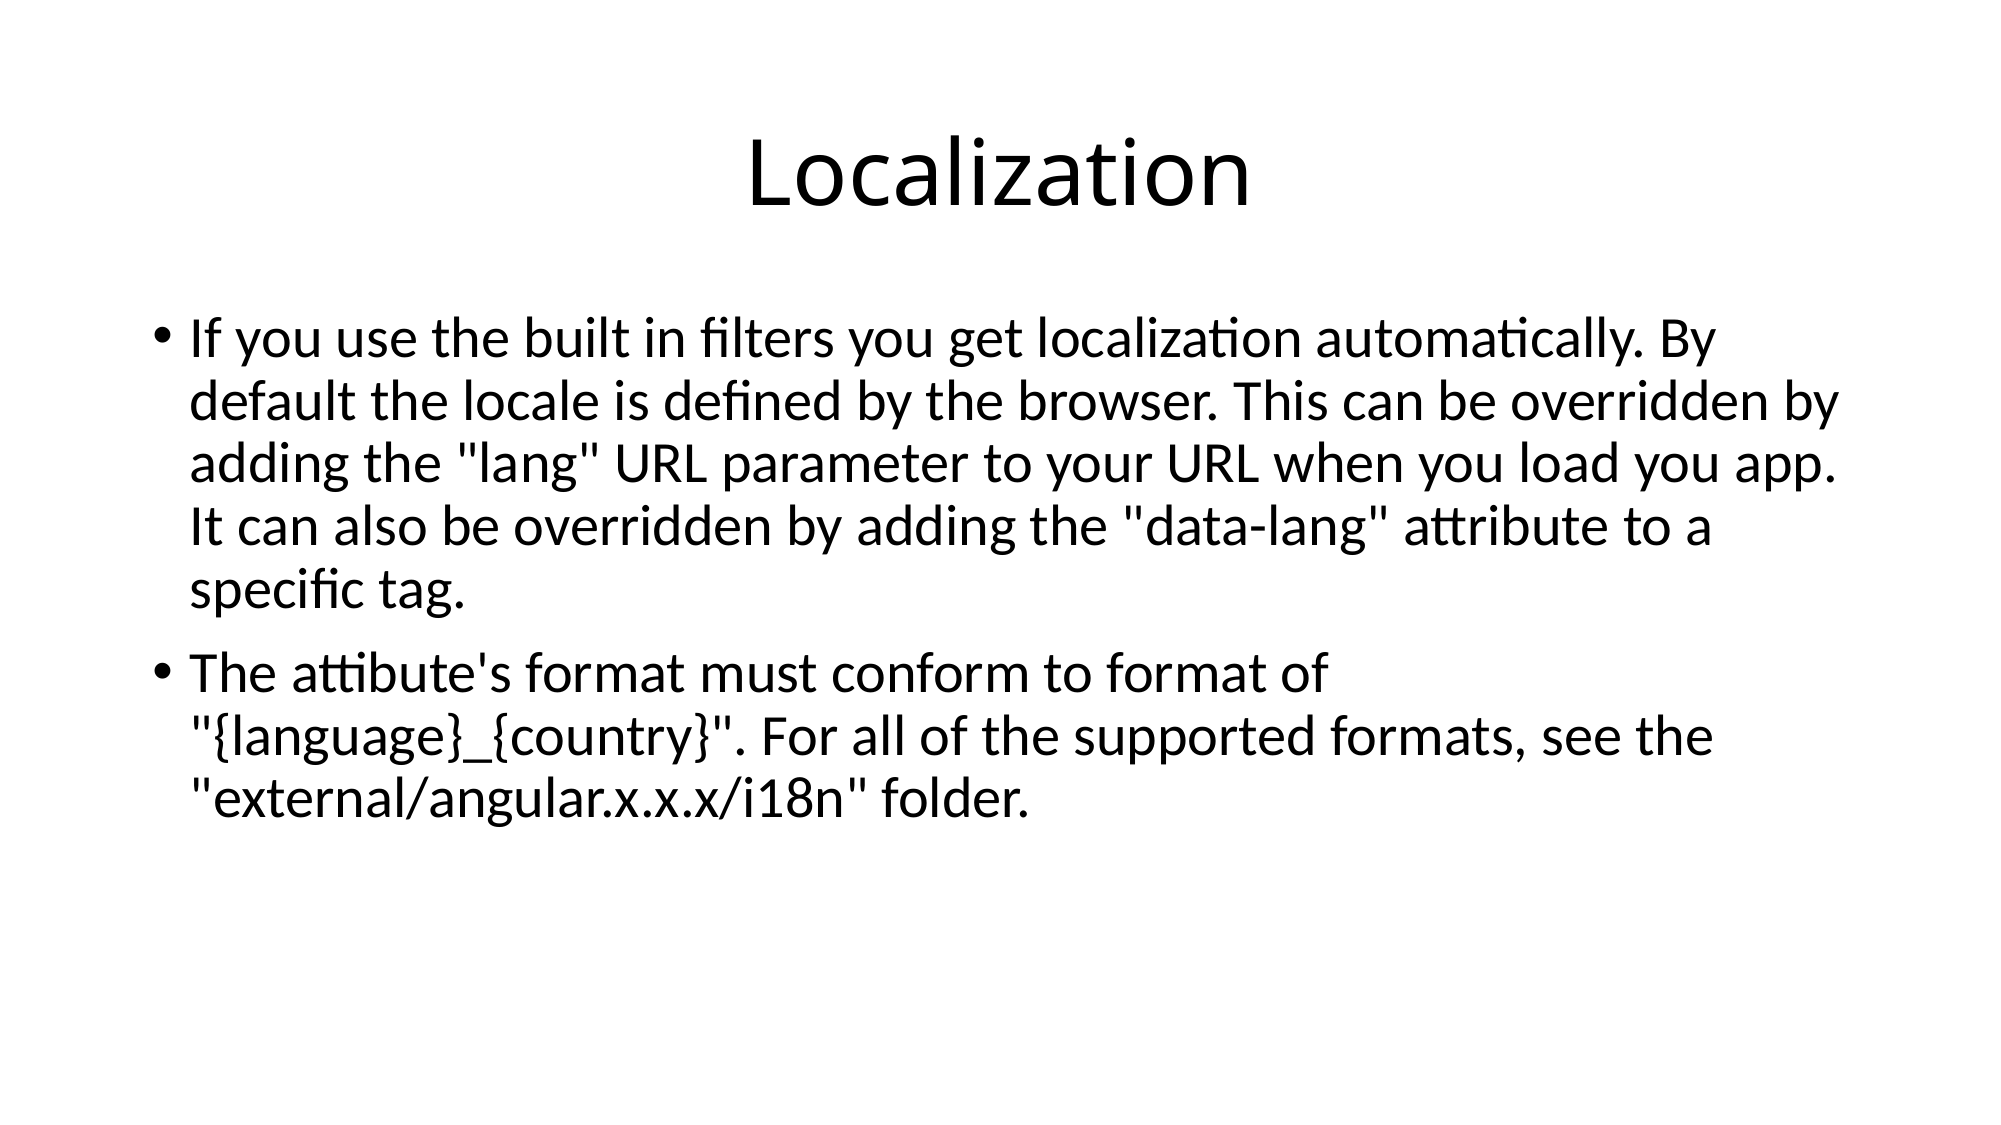

# Localization
If you use the built in filters you get localization automatically. By default the locale is defined by the browser. This can be overridden by adding the "lang" URL parameter to your URL when you load you app. It can also be overridden by adding the "data-lang" attribute to a specific tag.
The attibute's format must conform to format of "{language}_{country}". For all of the supported formats, see the "external/angular.x.x.x/i18n" folder.